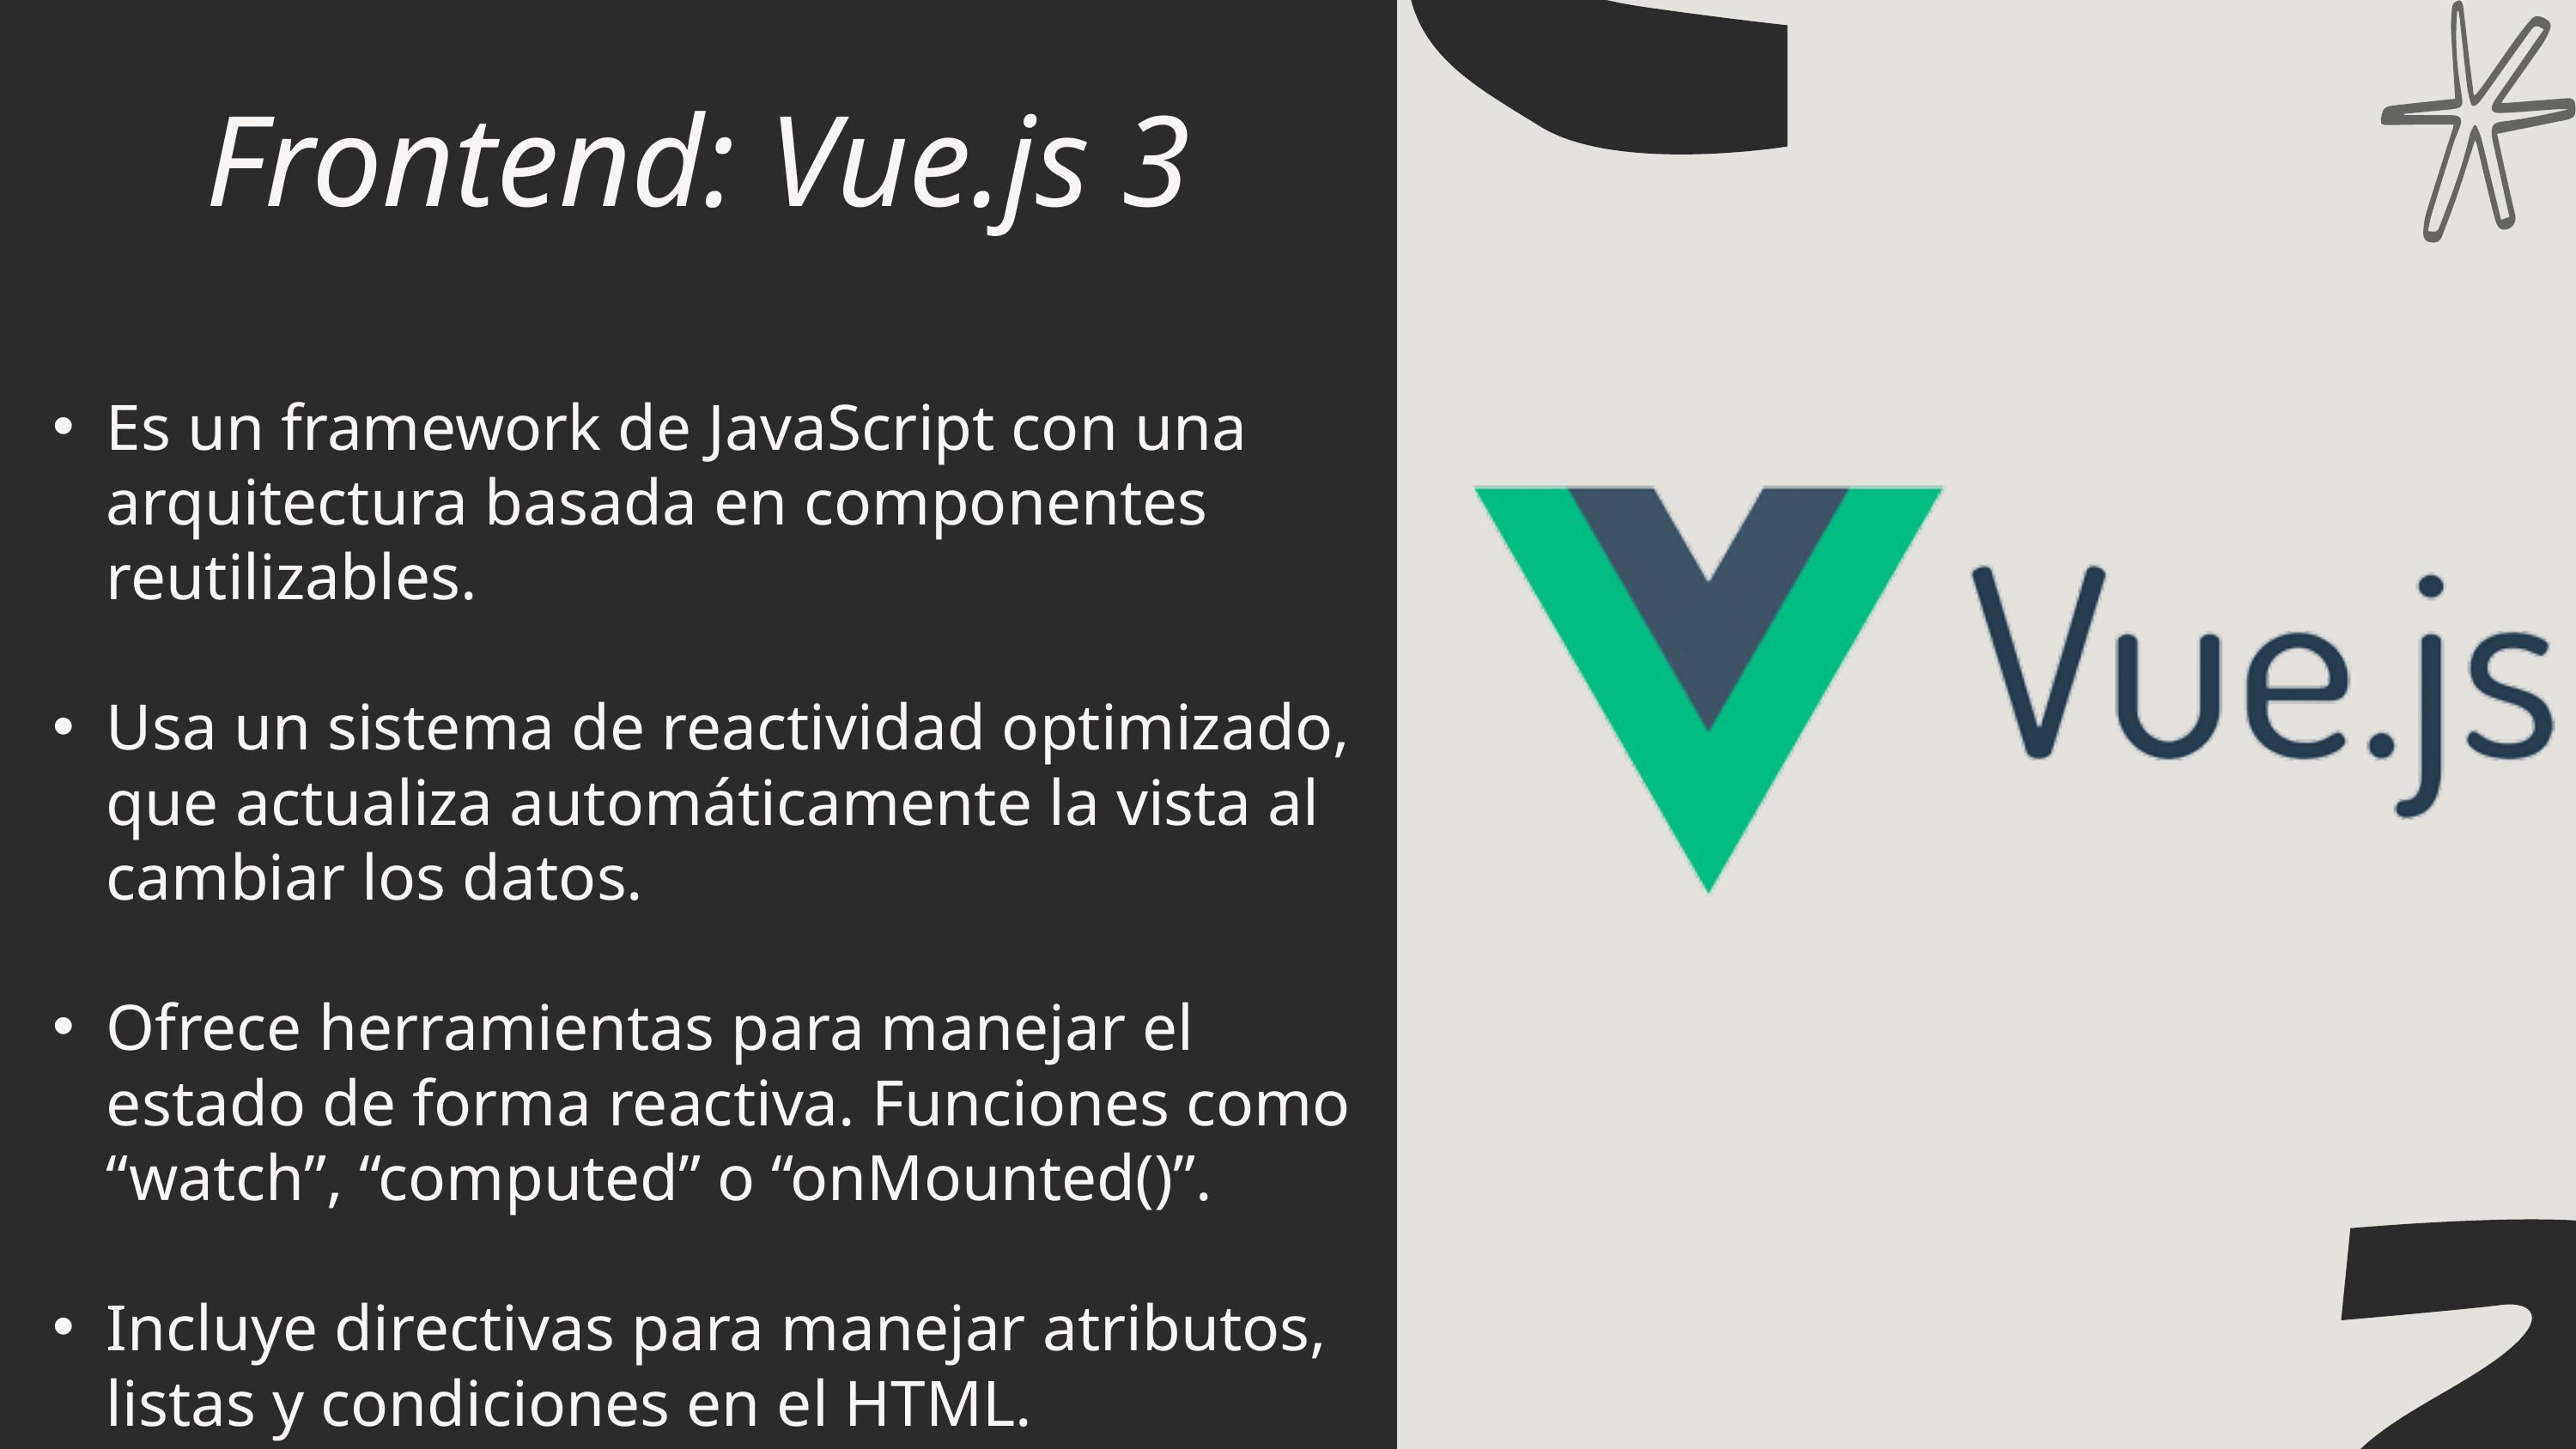

Frontend: Vue.js 3
Es un framework de JavaScript con una arquitectura basada en componentes reutilizables.
Usa un sistema de reactividad optimizado, que actualiza automáticamente la vista al cambiar los datos.
Ofrece herramientas para manejar el estado de forma reactiva. Funciones como “watch”, “computed” o “onMounted()”.
Incluye directivas para manejar atributos, listas y condiciones en el HTML.